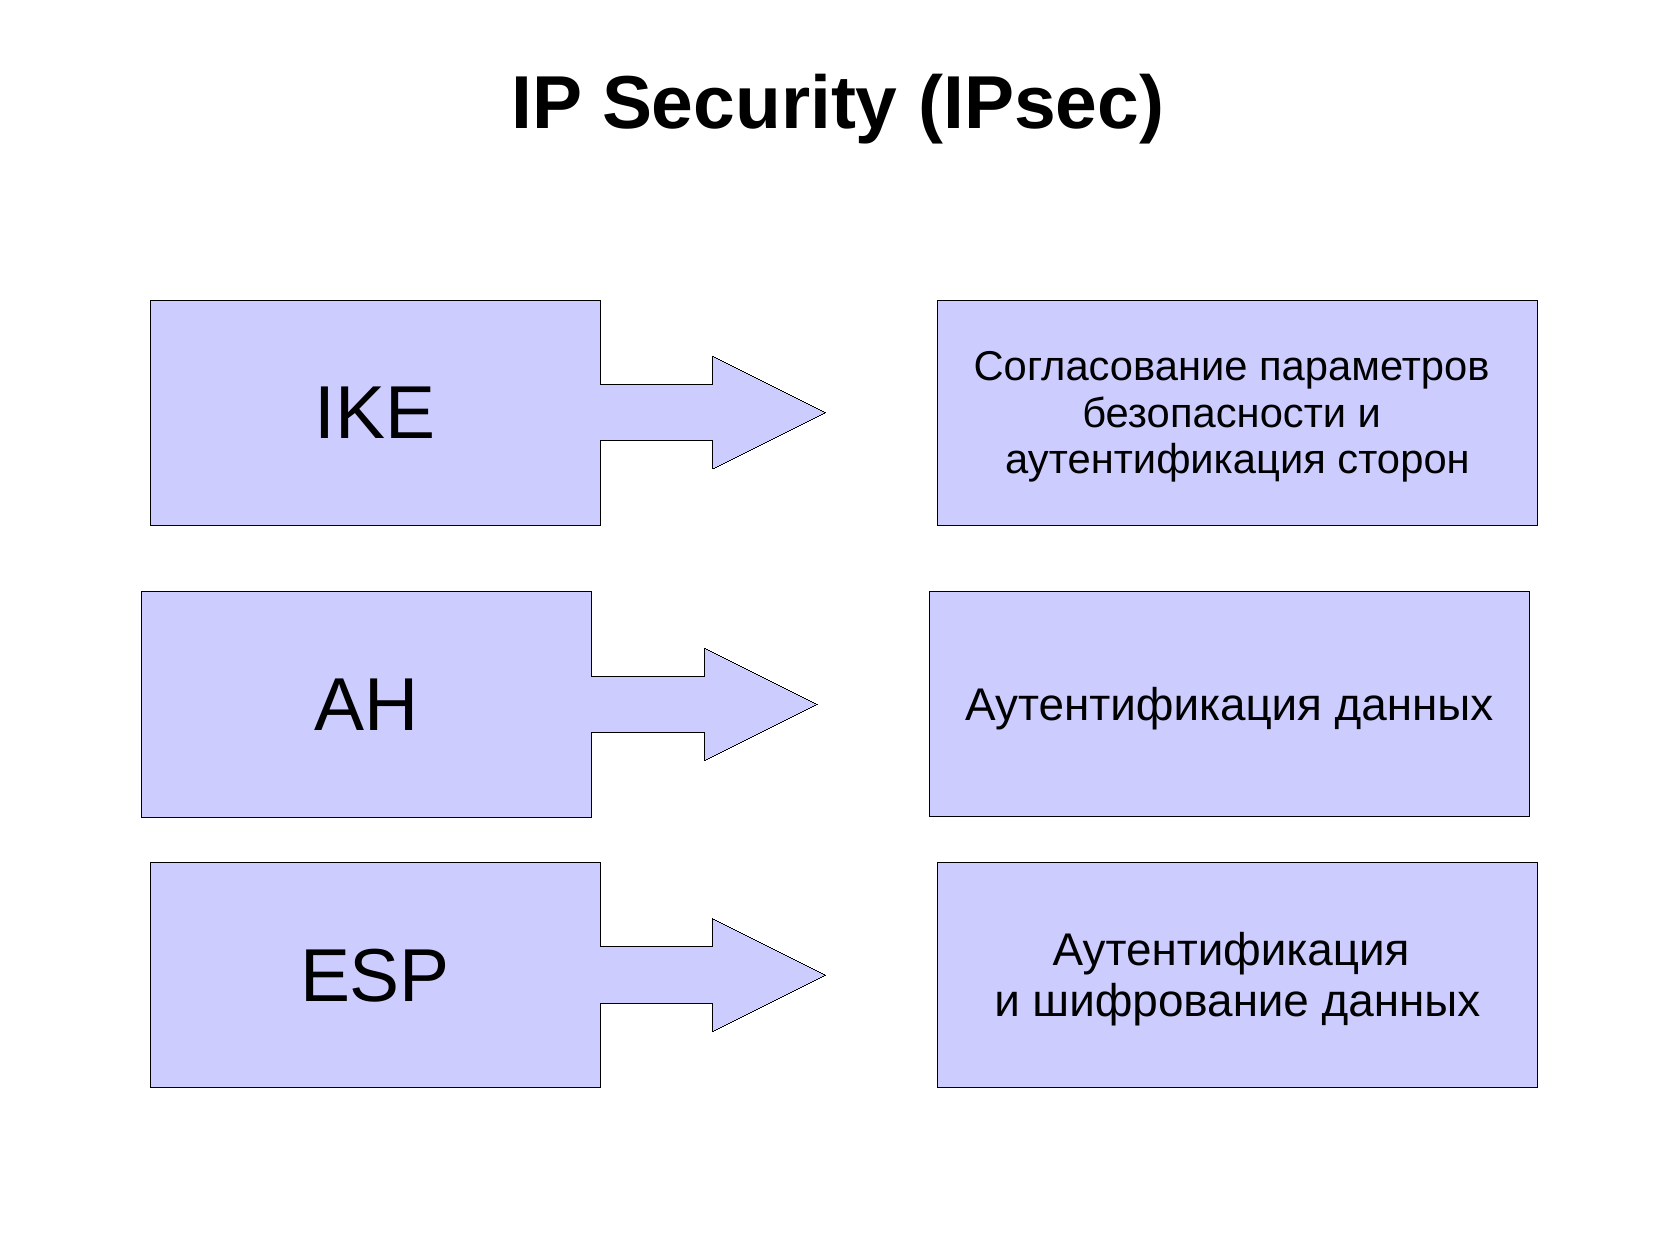

IP Security (IPsec)
IKE
Согласование параметров
безопасности и
аутентификация сторон
AH
Аутентификация данных
ESP
Аутентификация
и шифрование данных